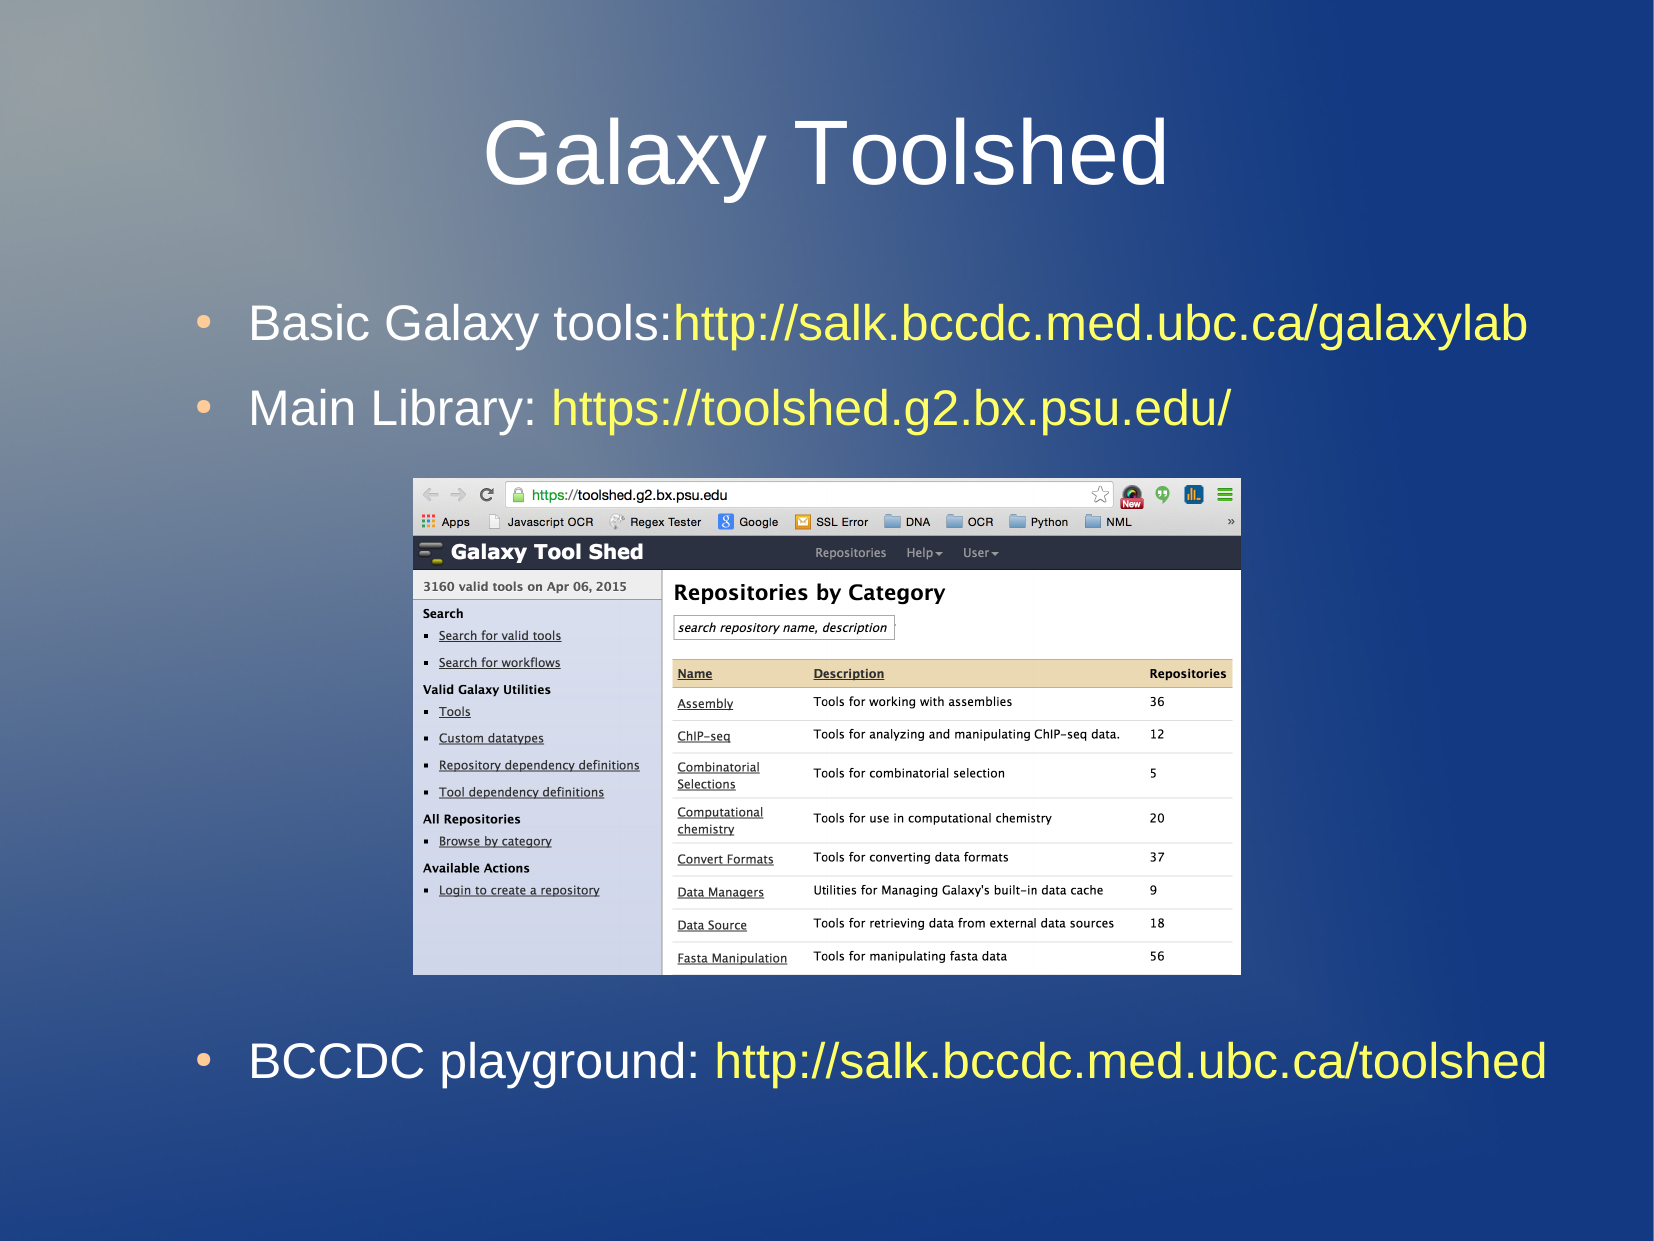

# Galaxy Toolshed
Basic Galaxy tools:http://salk.bccdc.med.ubc.ca/galaxylab
Main Library: https://toolshed.g2.bx.psu.edu/
BCCDC playground: http://salk.bccdc.med.ubc.ca/toolshed